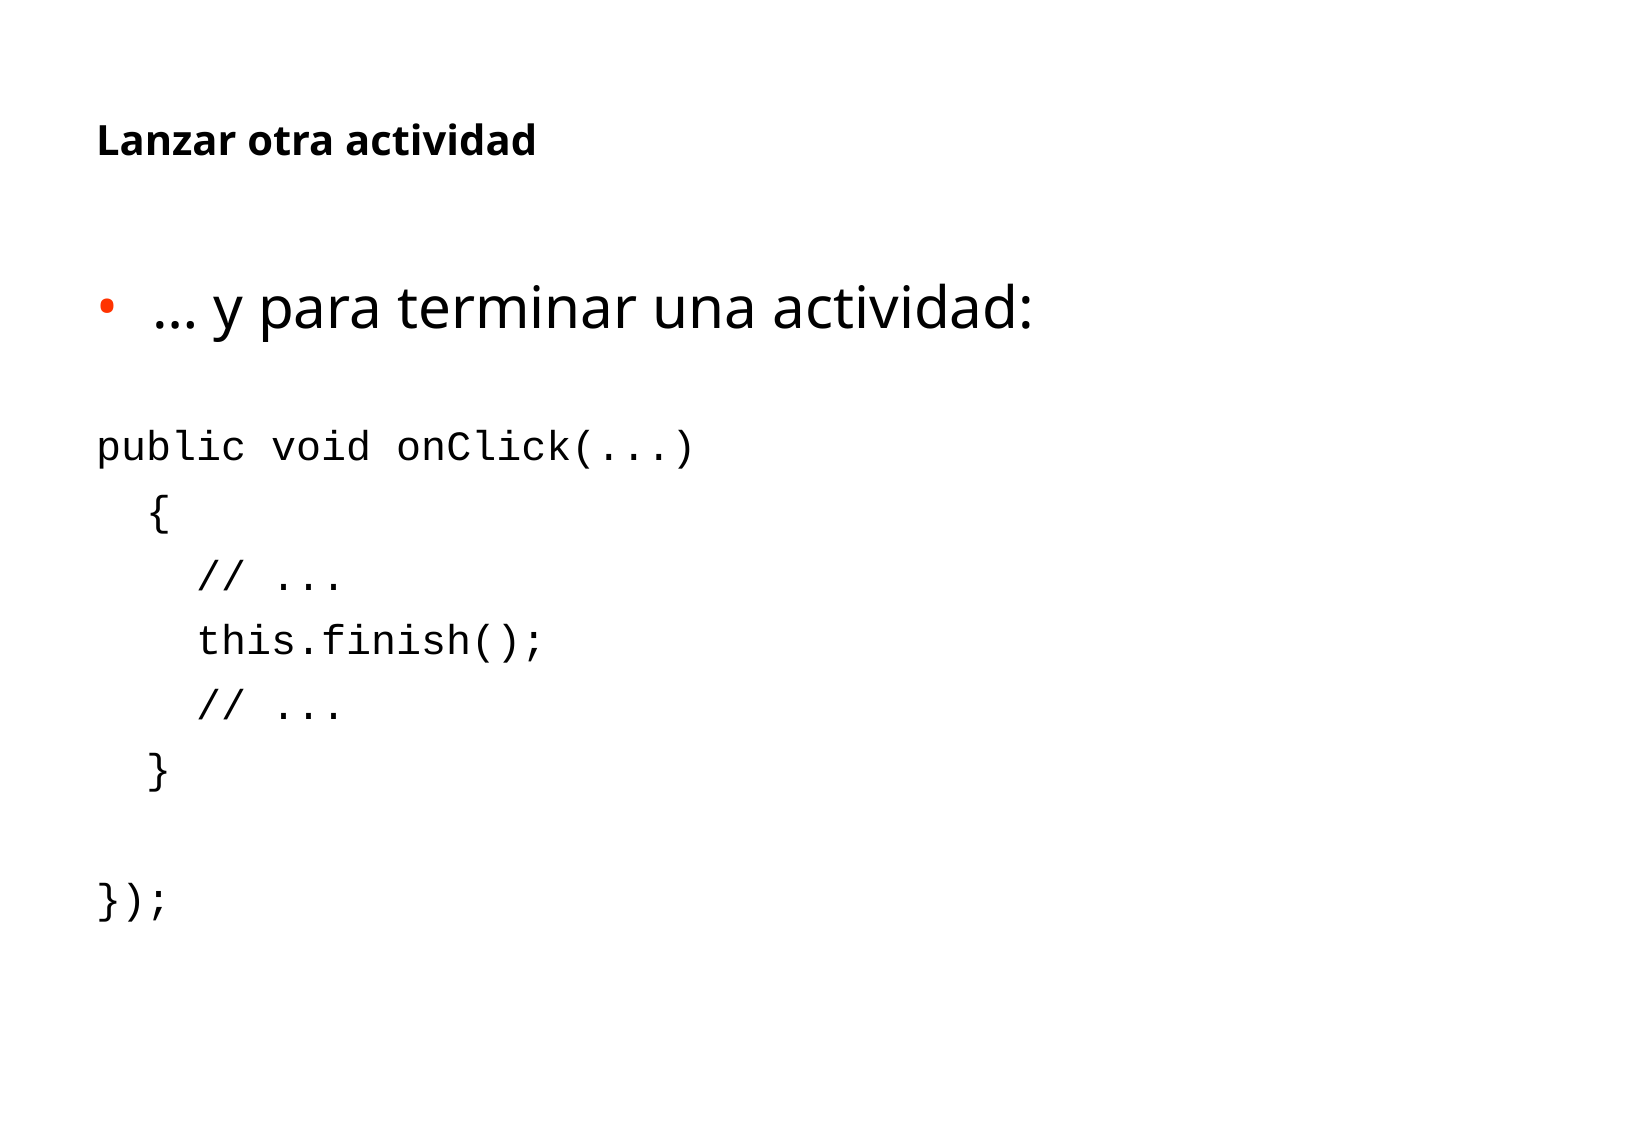

# Lanzar otra actividad
… y para terminar una actividad:
public void onClick(...)
 {
 // ...
 this.finish();
 // ...
 }
});